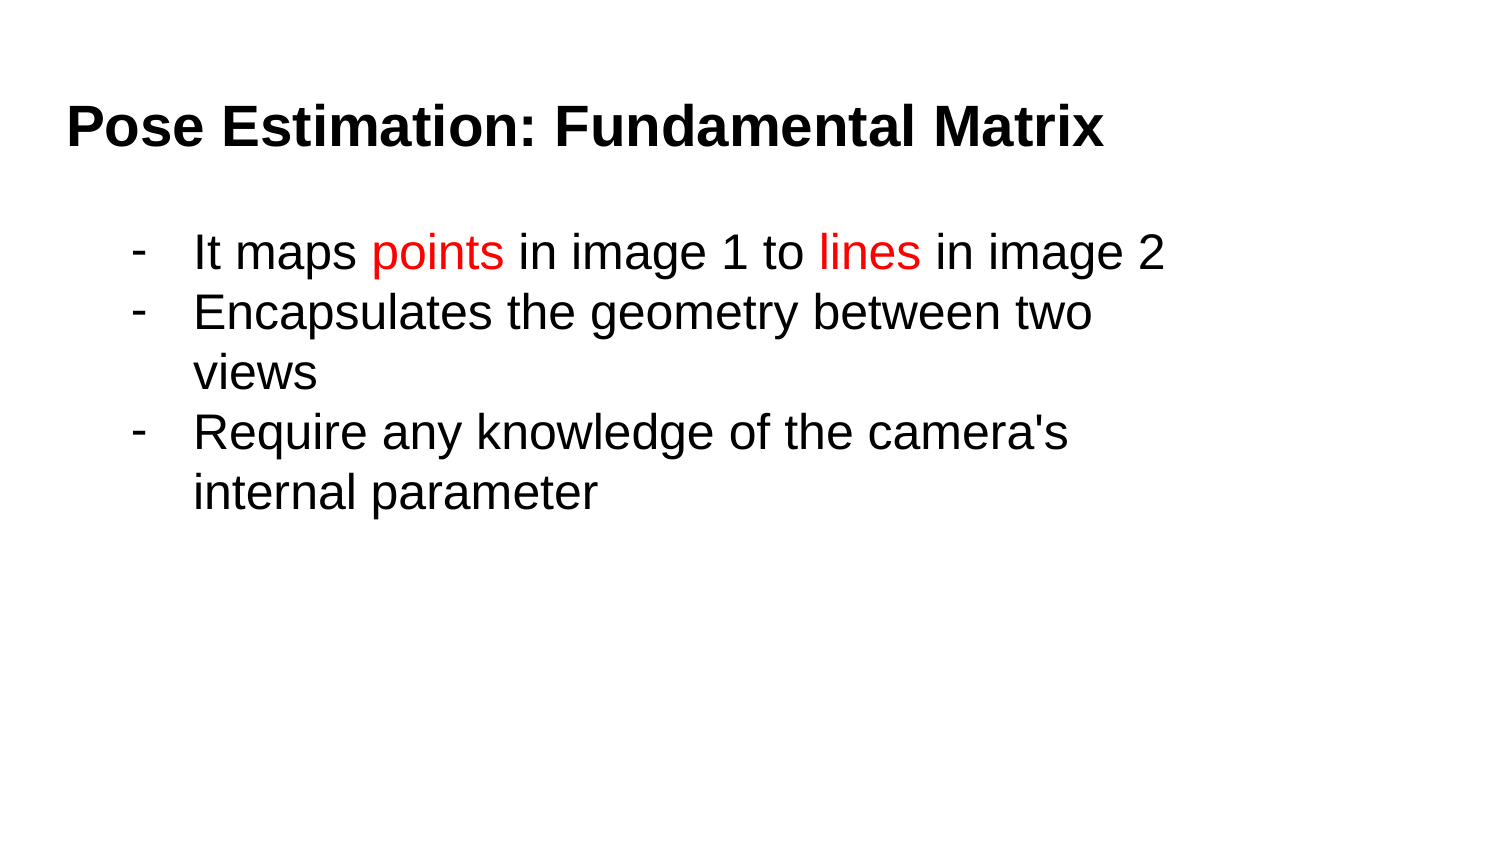

# Pose Estimation: Fundamental Matrix
It maps points in image 1 to lines in image 2
Encapsulates the geometry between two views
Require any knowledge of the camera's internal parameter